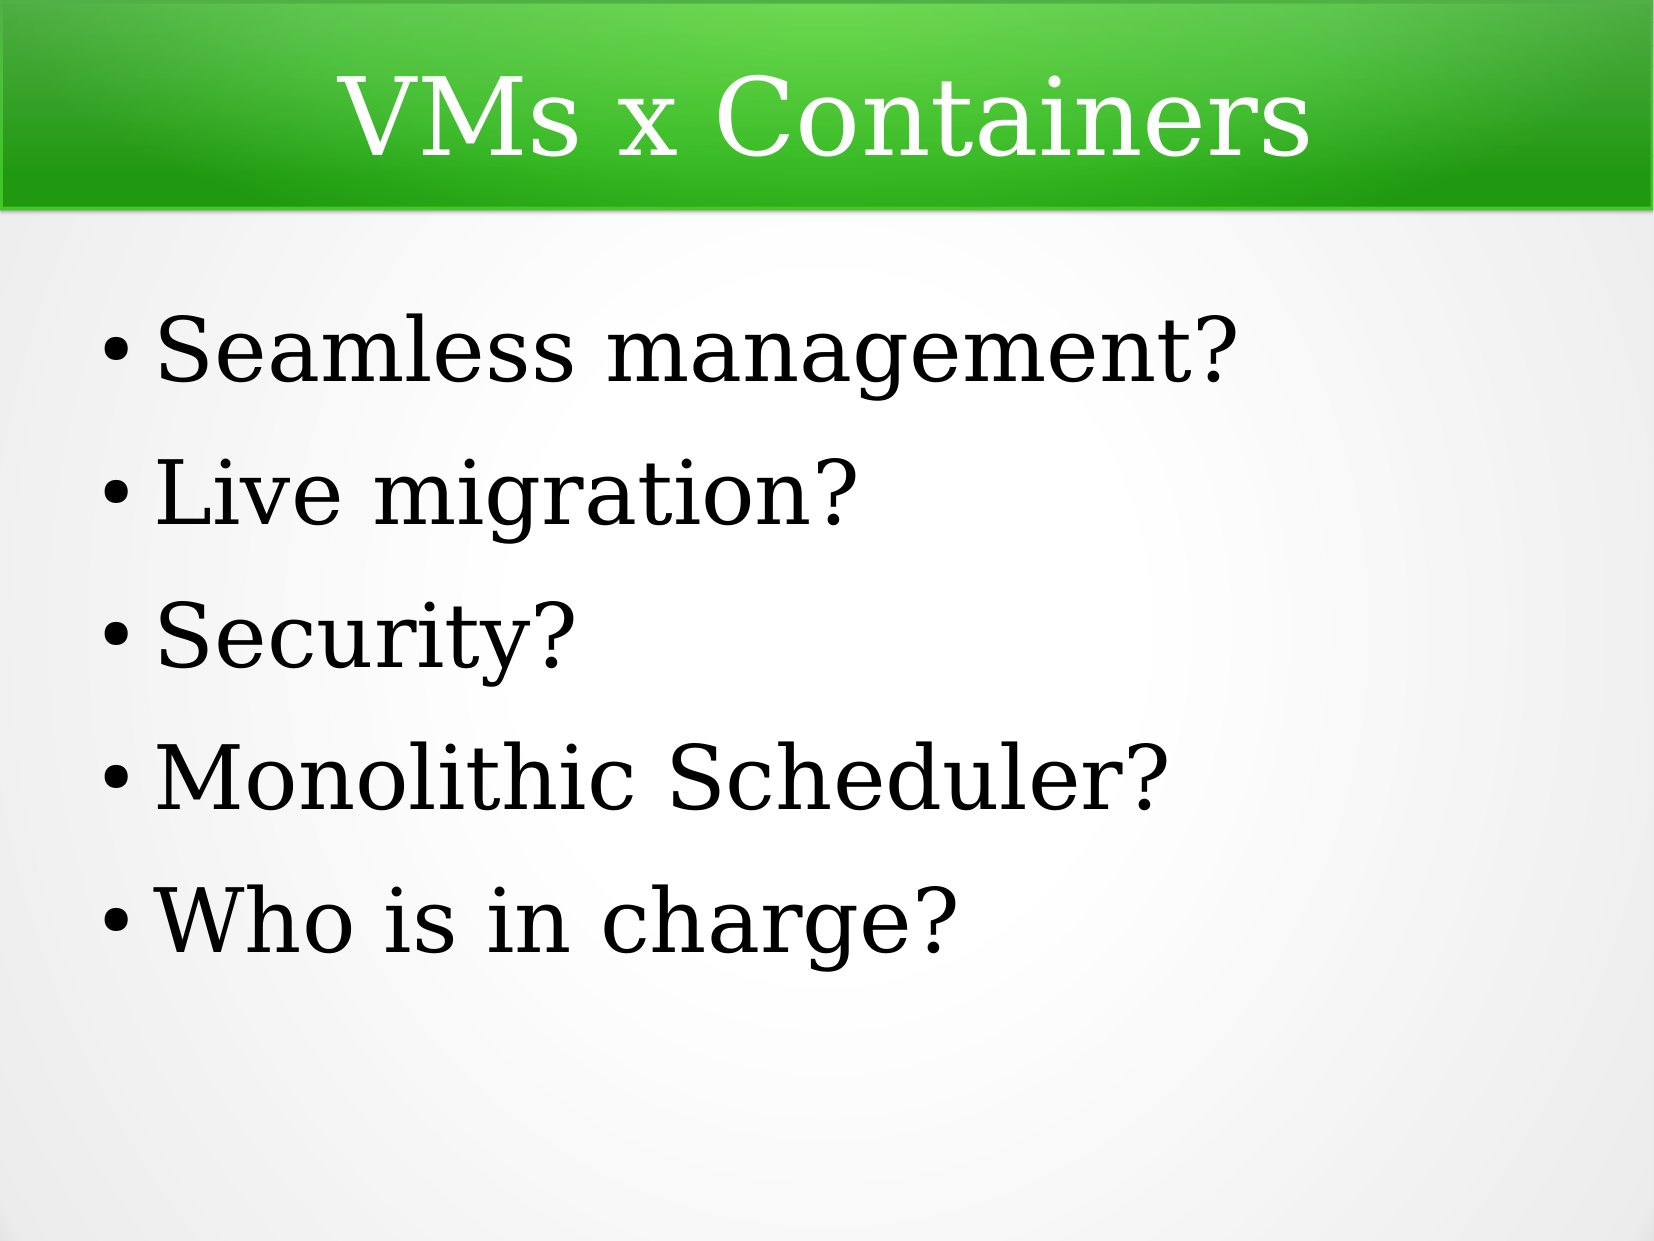

# VMs x Containers
Seamless management?
Live migration?
Security?
Monolithic Scheduler?
Who is in charge?